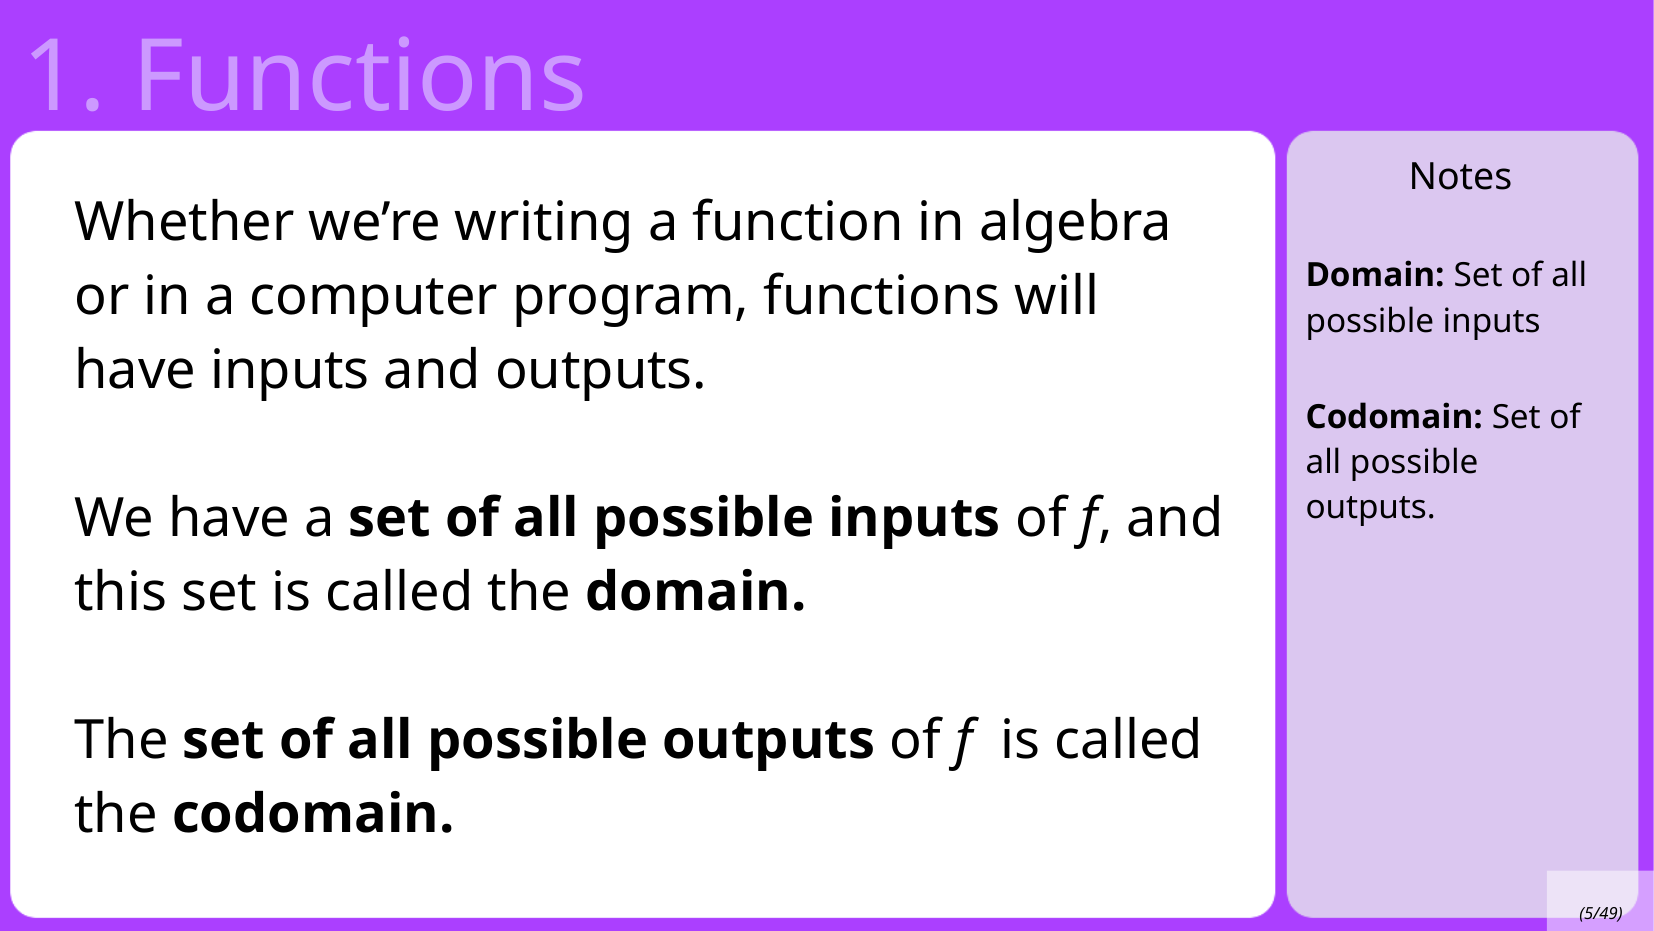

# 1. Functions
Notes
Domain: Set of all possible inputs
Codomain: Set of all possible outputs.
Whether we’re writing a function in algebra or in a computer program, functions will have inputs and outputs.
We have a set of all possible inputs of f, and this set is called the domain.
The set of all possible outputs of f is called the codomain.